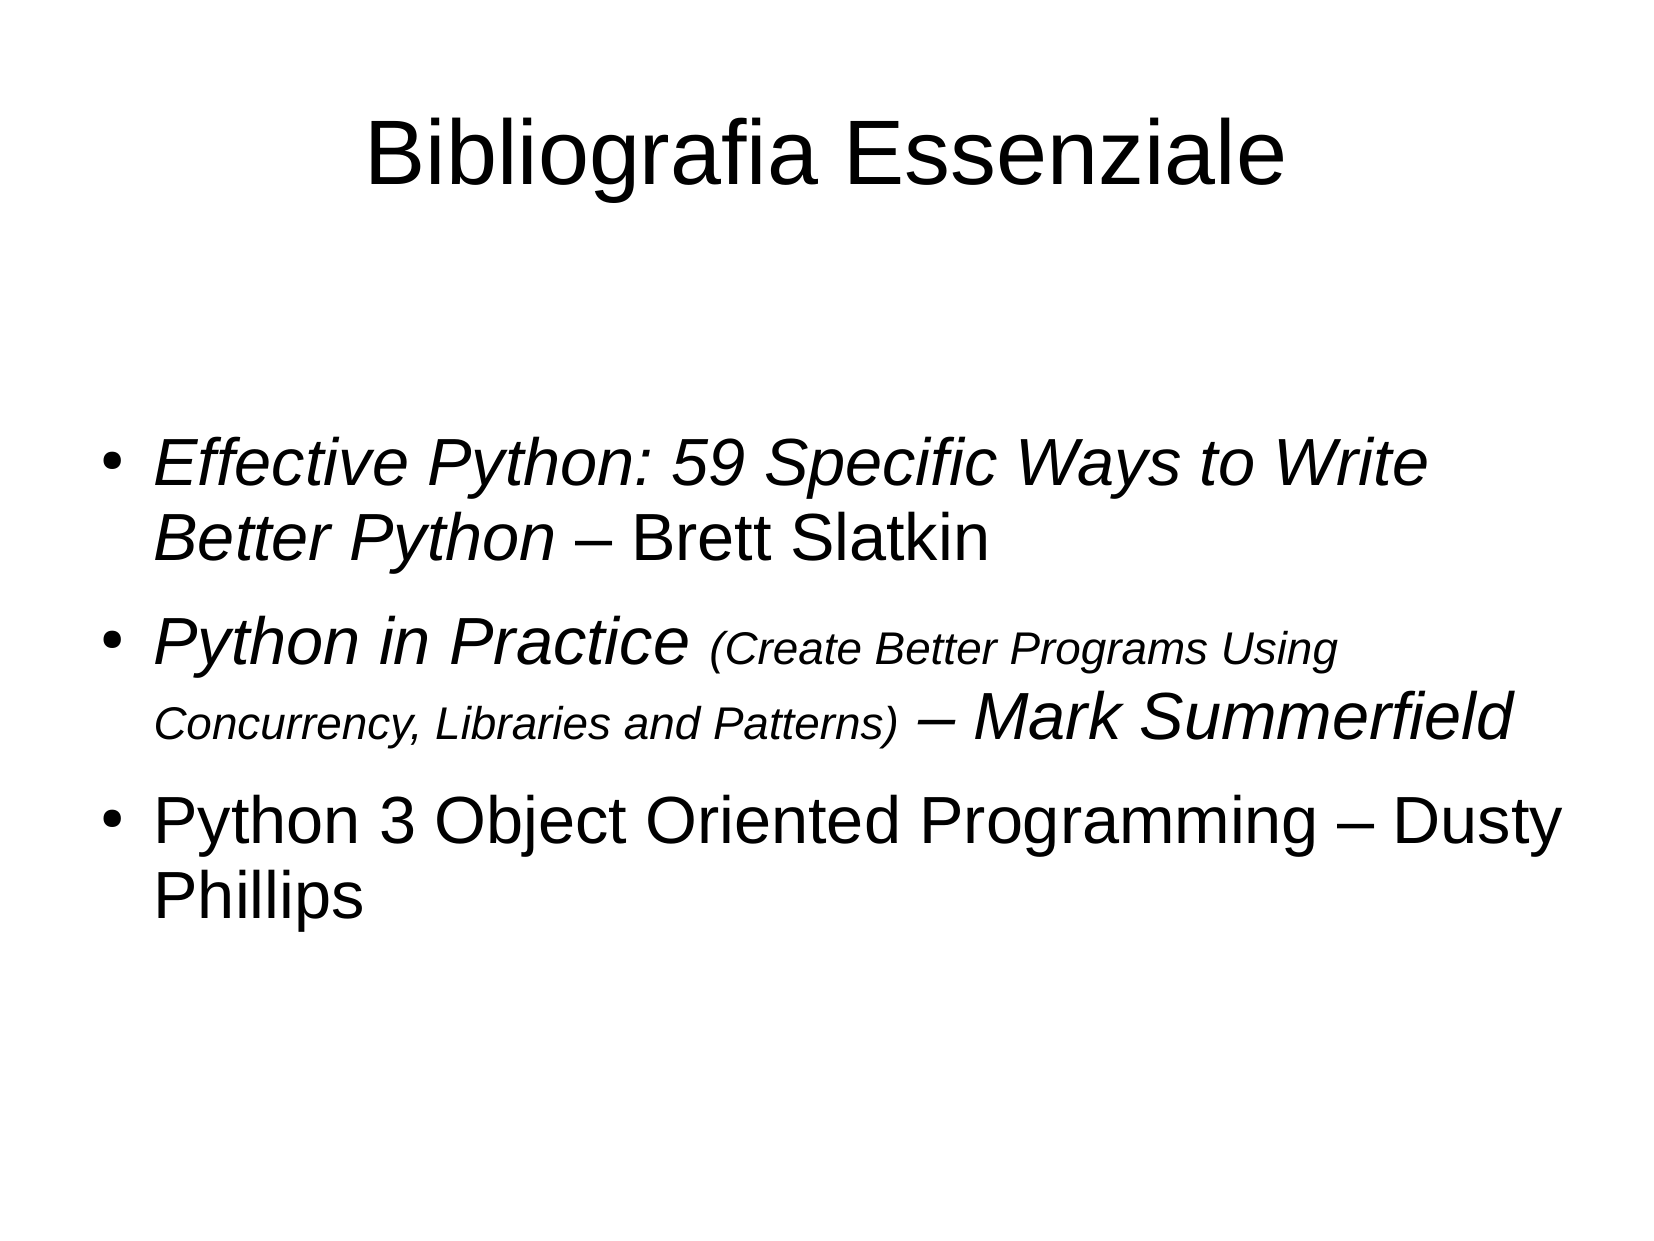

# Bibliografia Essenziale
Effective Python: 59 Specific Ways to Write Better Python – Brett Slatkin
Python in Practice (Create Better Programs Using Concurrency, Libraries and Patterns) – Mark Summerfield
Python 3 Object Oriented Programming – Dusty Phillips